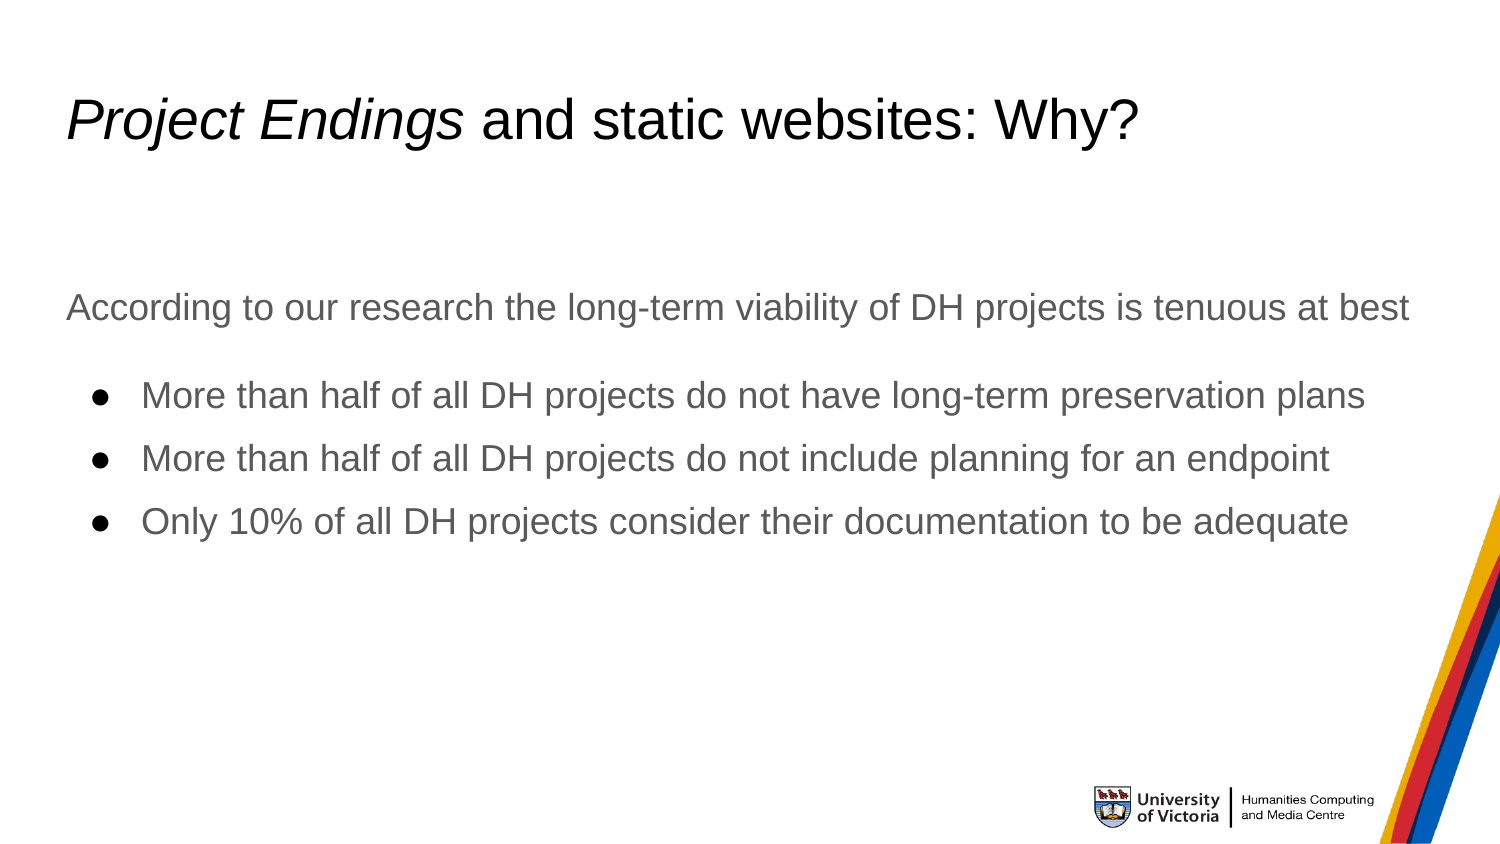

# Project Endings and static websites: Why?
According to our research the long-term viability of DH projects is tenuous at best
More than half of all DH projects do not have long-term preservation plans
More than half of all DH projects do not include planning for an endpoint
Only 10% of all DH projects consider their documentation to be adequate